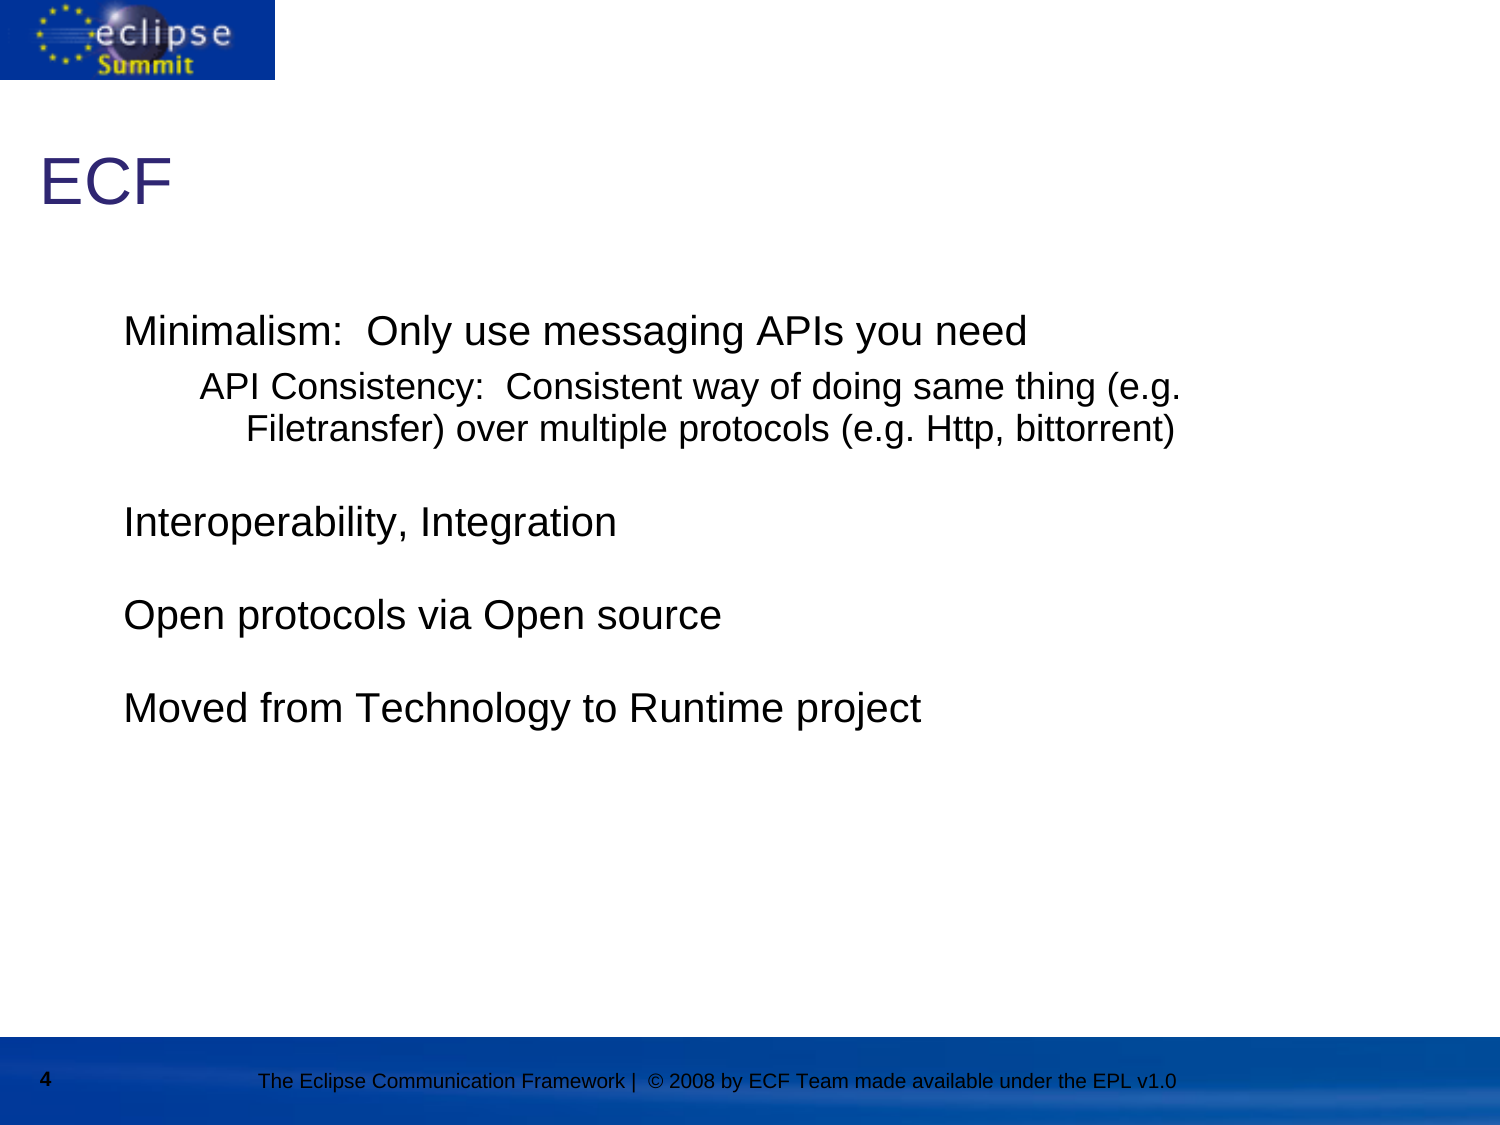

# ECF
Minimalism: Only use messaging APIs you need
API Consistency: Consistent way of doing same thing (e.g. Filetransfer) over multiple protocols (e.g. Http, bittorrent)
Interoperability, Integration
Open protocols via Open source
Moved from Technology to Runtime project
4